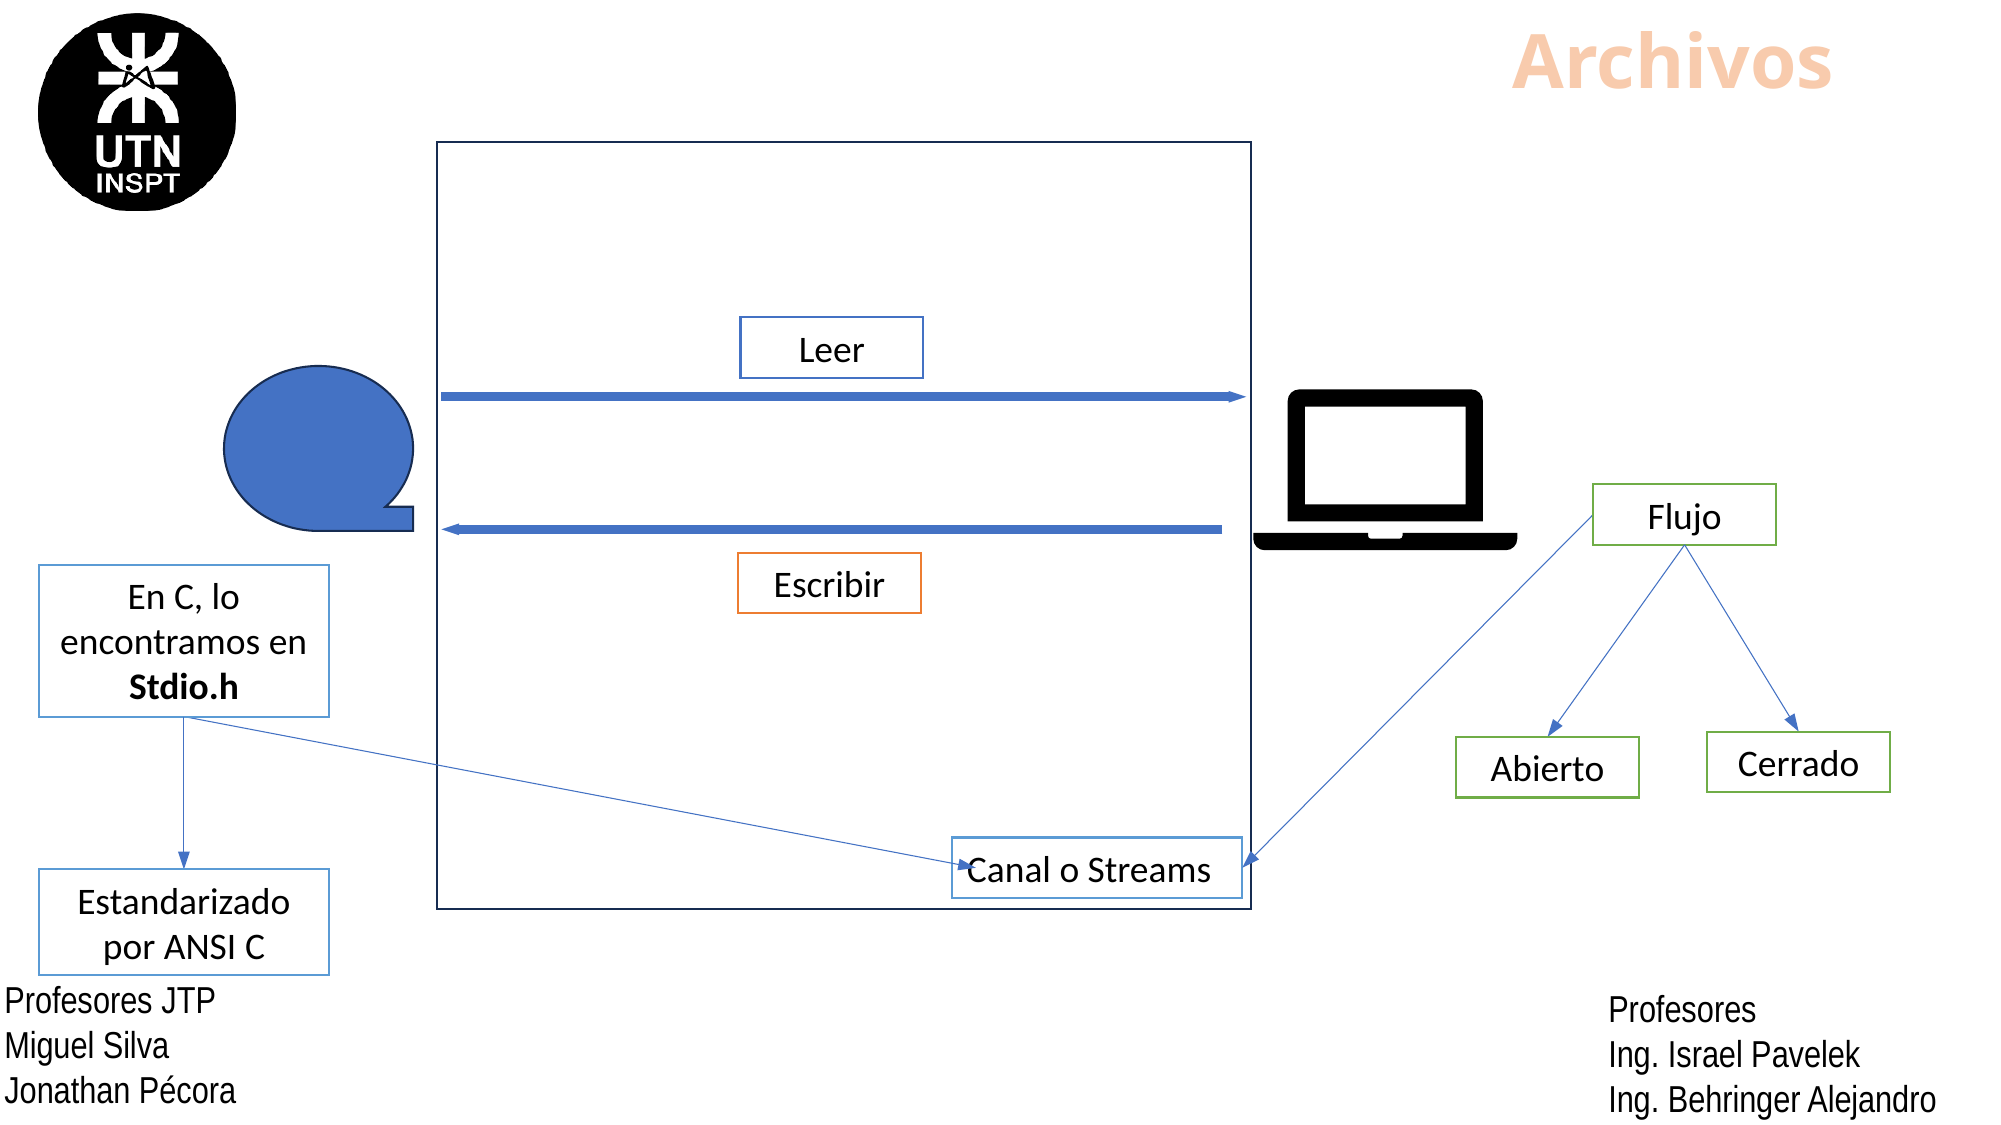

Archivos
Leer
Flujo
Escribir
En C, lo encontramos en Stdio.h
Cerrado
Abierto
Canal o Streams
Estandarizado por ANSI C
Profesores JTP
Miguel Silva
Jonathan Pécora
Profesores
Ing. Israel Pavelek
Ing. Behringer Alejandro